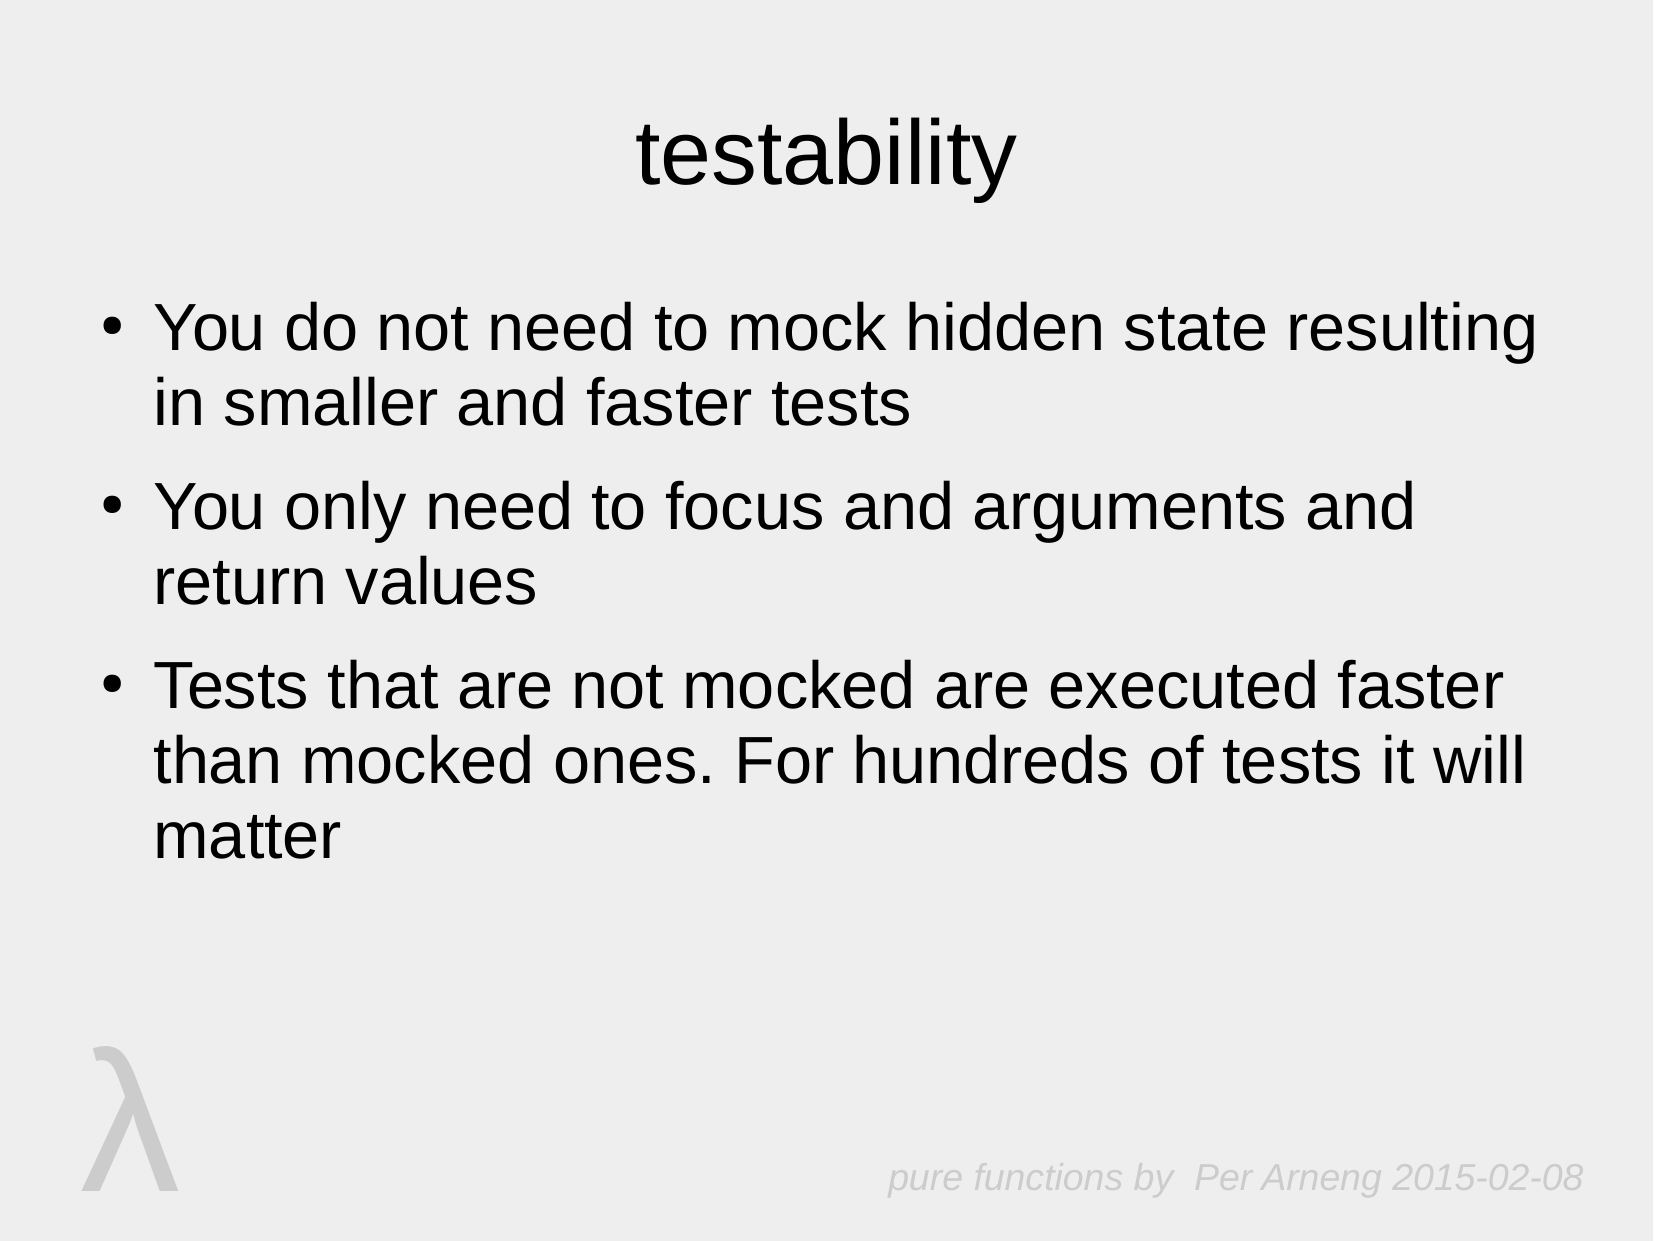

# testability
You do not need to mock hidden state resulting in smaller and faster tests
You only need to focus and arguments and return values
Tests that are not mocked are executed faster than mocked ones. For hundreds of tests it will matter